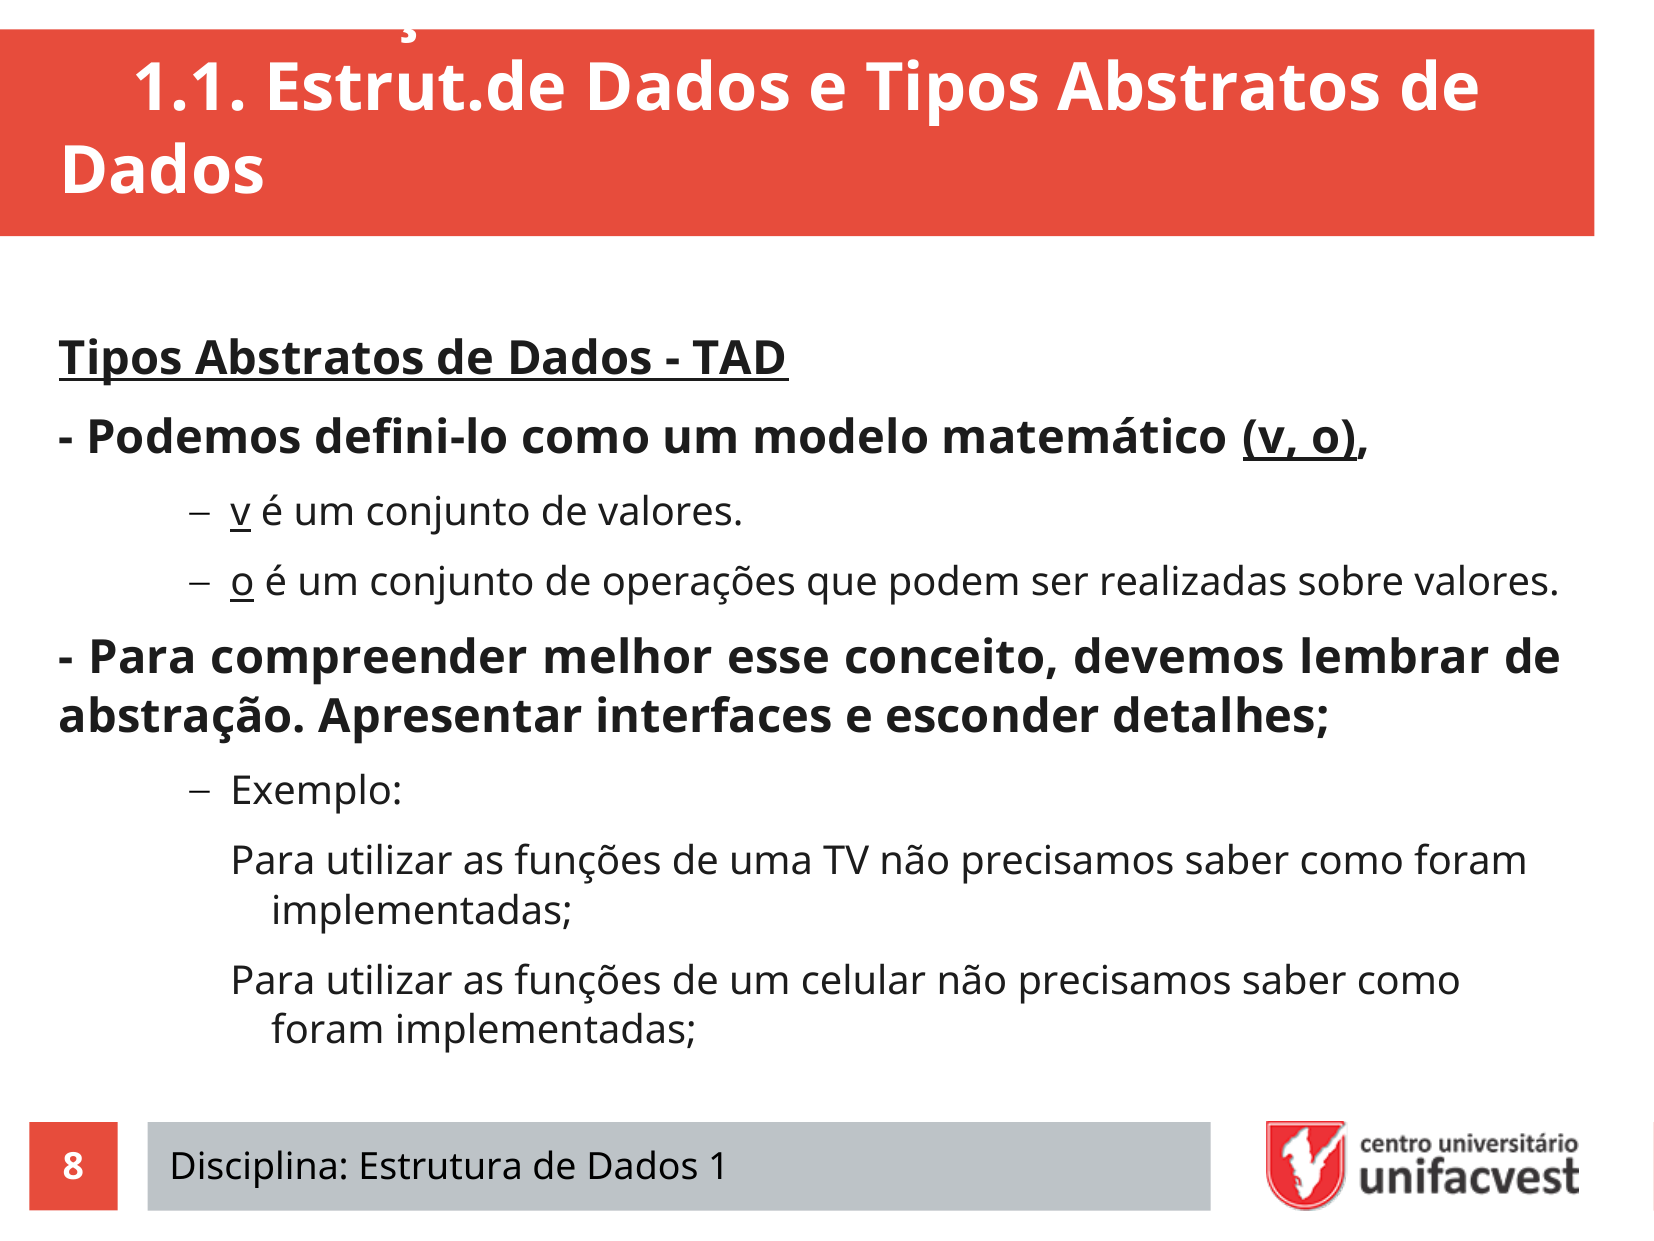

# 1. Introdução 1.1. Estrut.de Dados e Tipos Abstratos de Dados
Tipos Abstratos de Dados - TAD
- Podemos defini-lo como um modelo matemático (v, o),
v é um conjunto de valores.
o é um conjunto de operações que podem ser realizadas sobre valores.
- Para compreender melhor esse conceito, devemos lembrar de abstração. Apresentar interfaces e esconder detalhes;
Exemplo:
Para utilizar as funções de uma TV não precisamos saber como foram implementadas;
Para utilizar as funções de um celular não precisamos saber como foram implementadas;
8
Disciplina: Estrutura de Dados 1